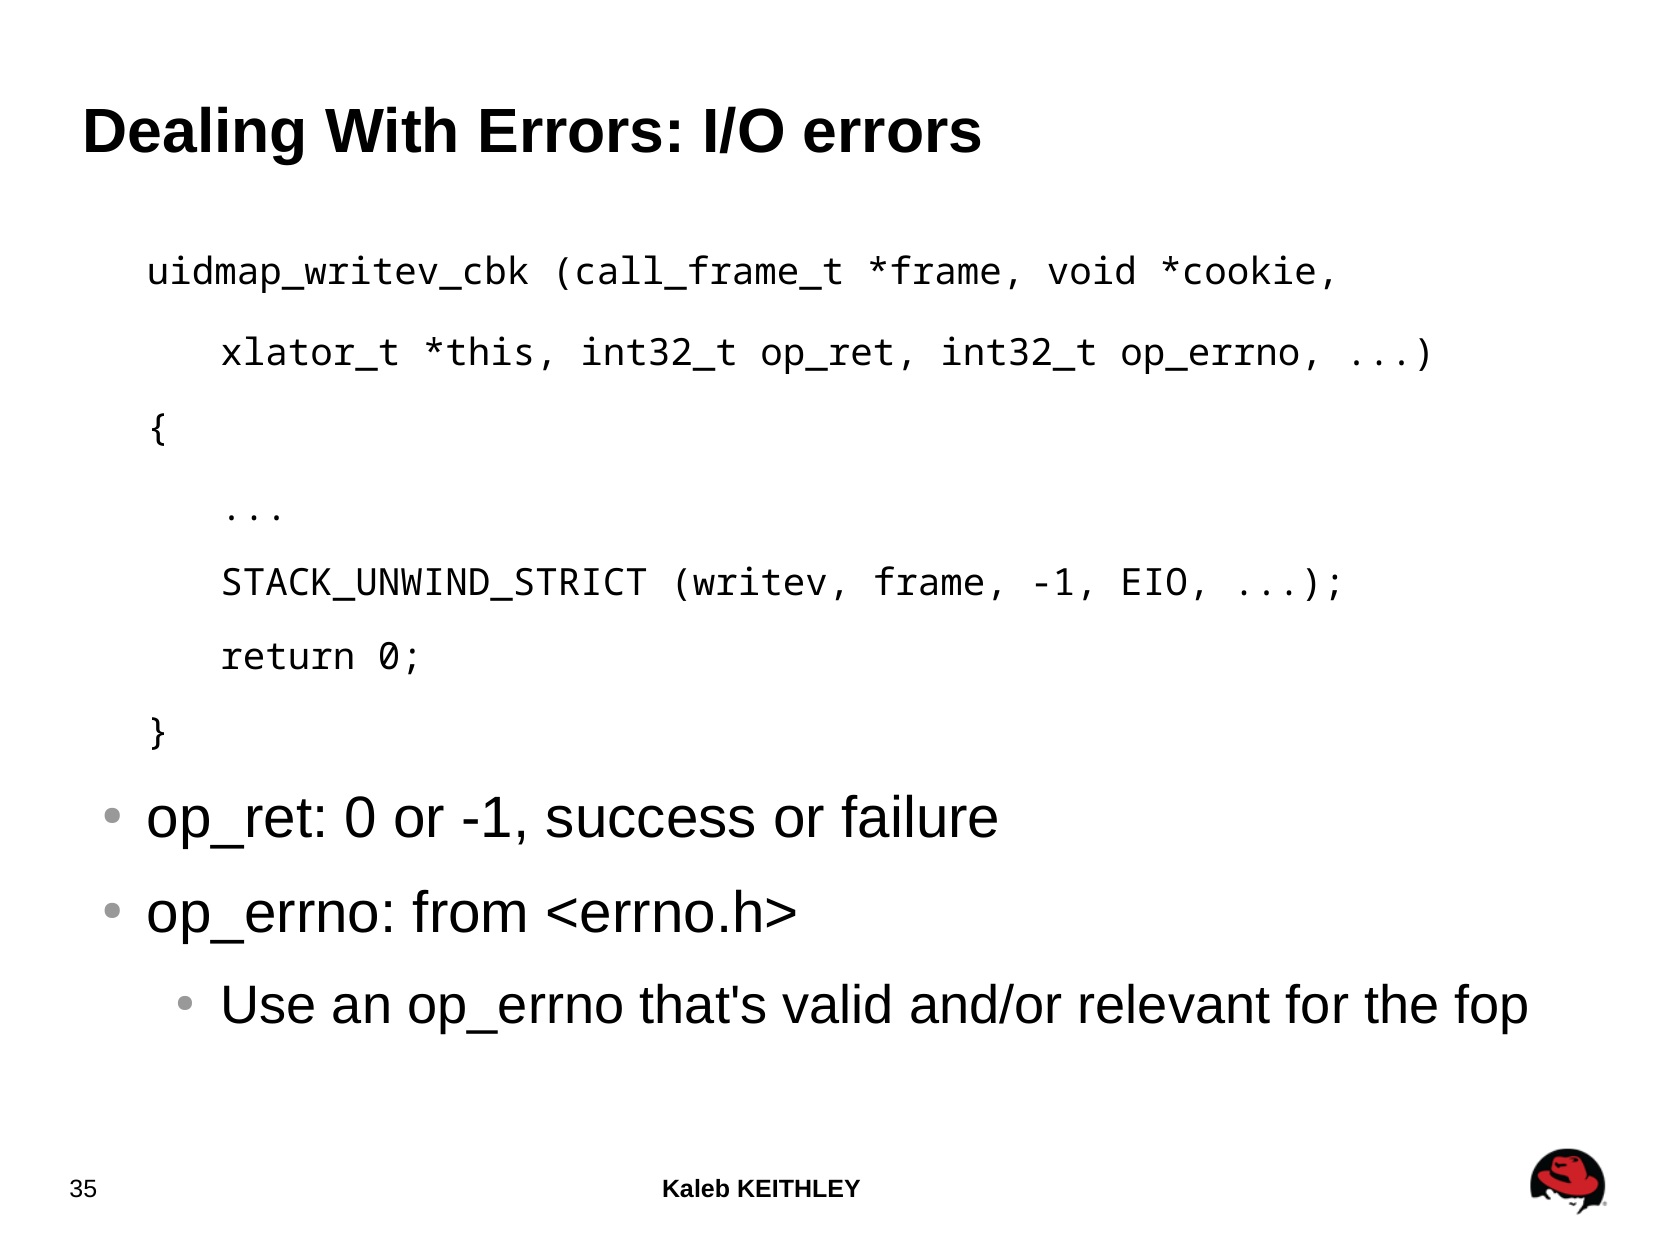

# Dealing With Errors: I/O errors
uidmap_writev_cbk (call_frame_t *frame, void *cookie,
xlator_t *this, int32_t op_ret, int32_t op_errno, ...)
{
...
STACK_UNWIND_STRICT (writev, frame, -1, EIO, ...);
return 0;
}
op_ret: 0 or -1, success or failure
op_errno: from <errno.h>
Use an op_errno that's valid and/or relevant for the fop